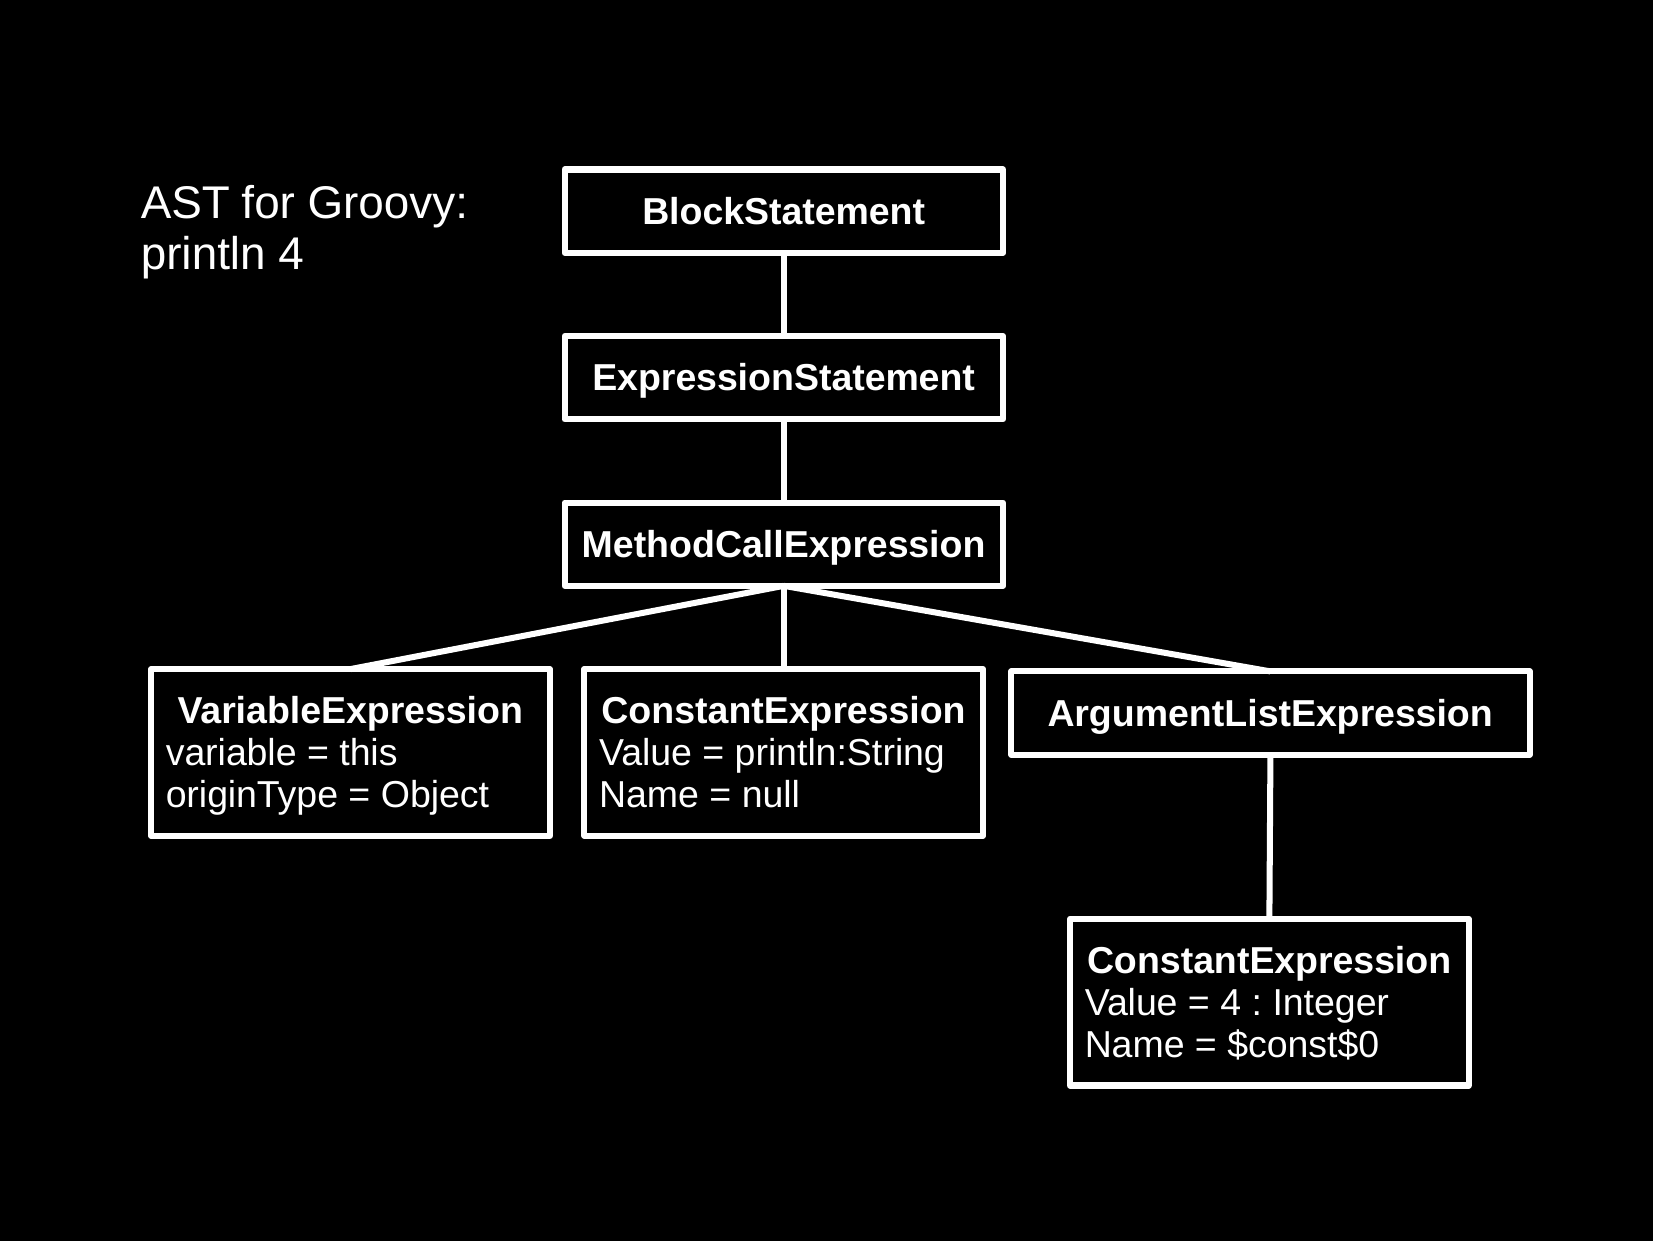

BlockStatement
AST for Groovy:
println 4
ExpressionStatement
MethodCallExpression
VariableExpression
variable = this
originType = Object
ConstantExpression
Value = println:String
Name = null
ArgumentListExpression
ConstantExpression
Value = 4 : Integer
Name = $const$0